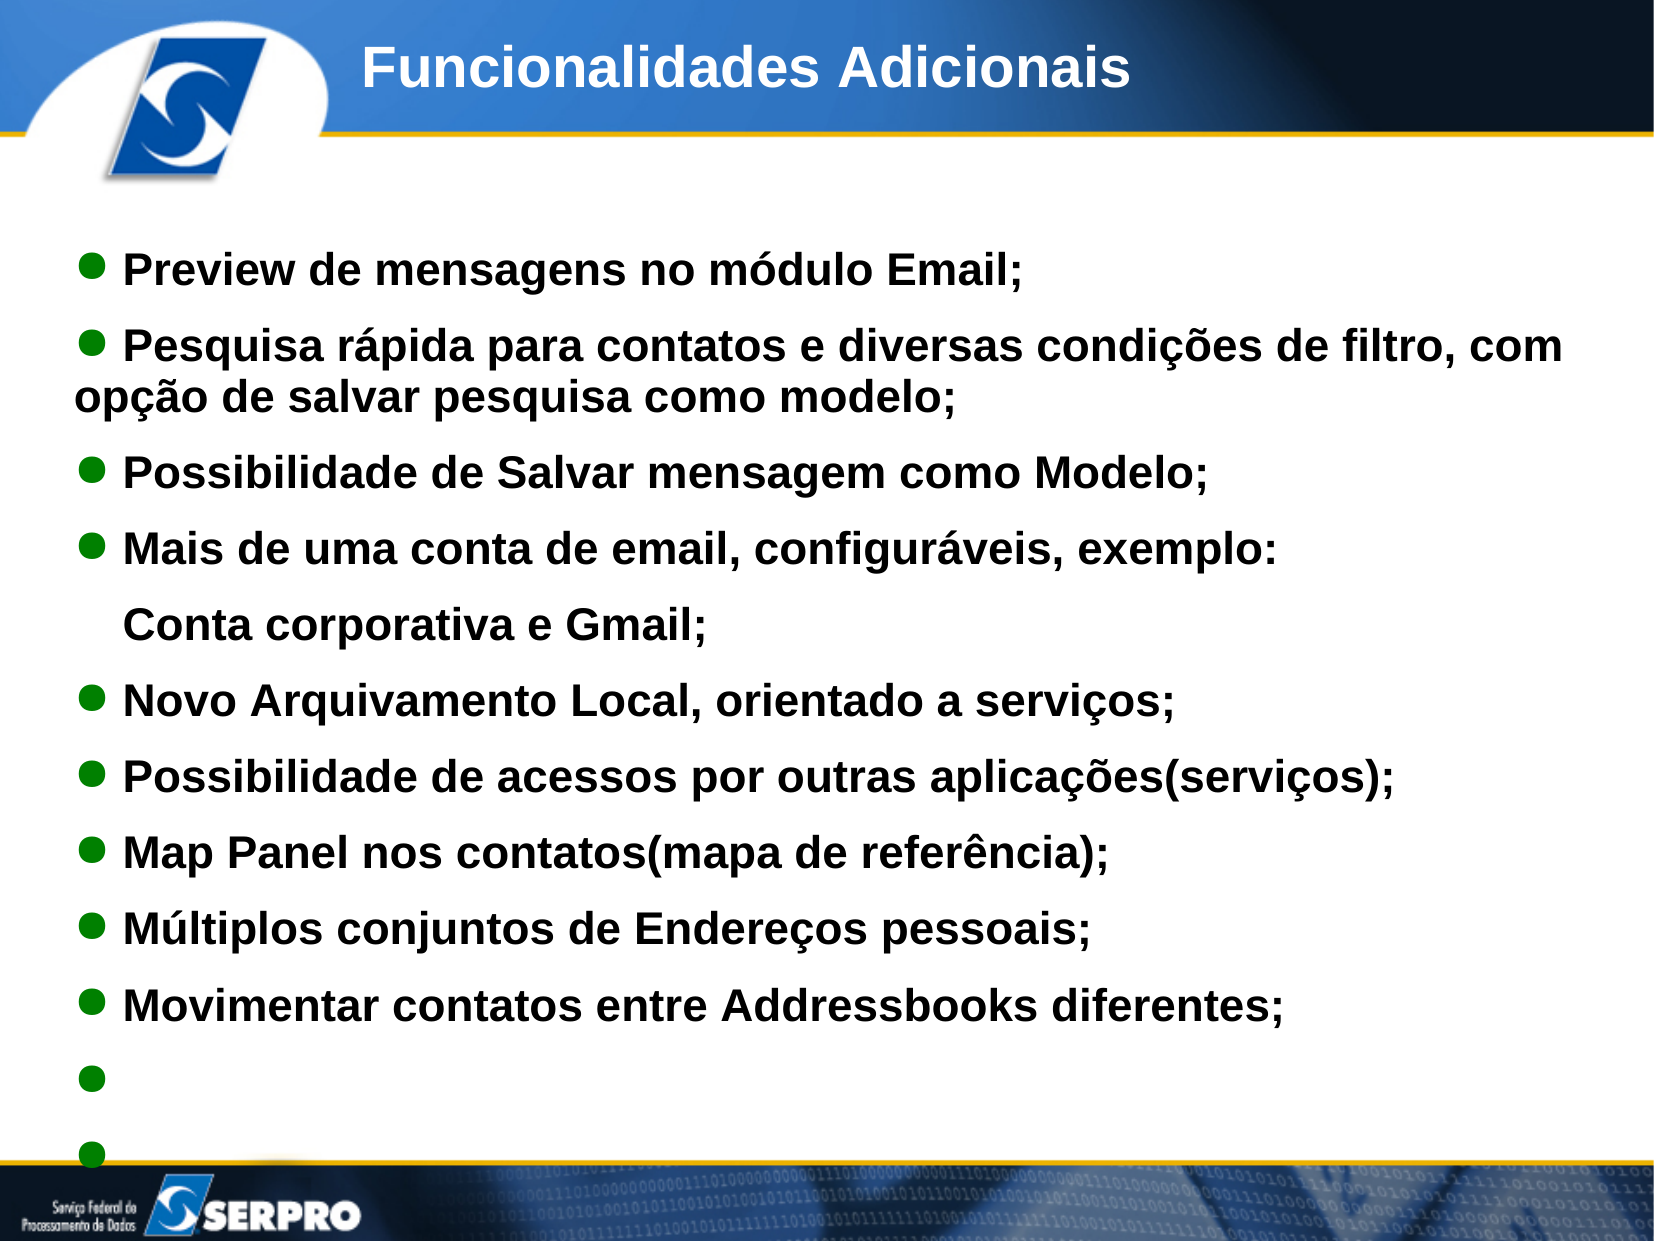

# Funcionalidades Adicionais
 Preview de mensagens no módulo Email;
 Pesquisa rápida para contatos e diversas condições de filtro, com opção de salvar pesquisa como modelo;
 Possibilidade de Salvar mensagem como Modelo;
 Mais de uma conta de email, configuráveis, exemplo:
 Conta corporativa e Gmail;
 Novo Arquivamento Local, orientado a serviços;
 Possibilidade de acessos por outras aplicações(serviços);
 Map Panel nos contatos(mapa de referência);
 Múltiplos conjuntos de Endereços pessoais;
 Movimentar contatos entre Addressbooks diferentes;